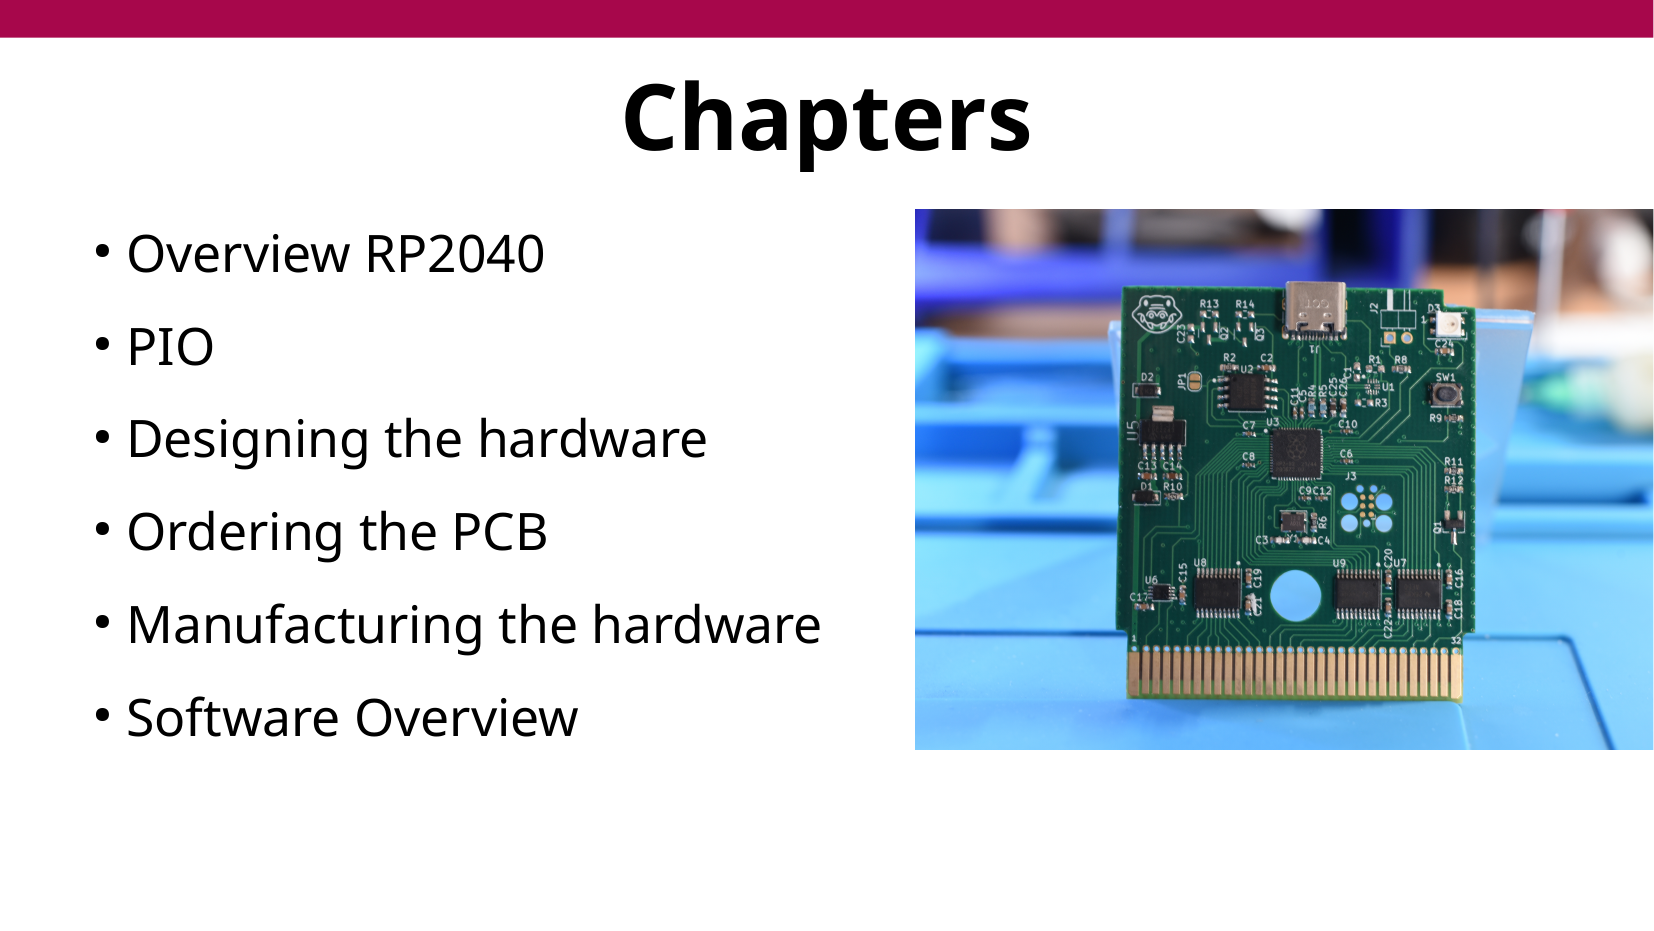

# Chapters
Overview RP2040
PIO
Designing the hardware
Ordering the PCB
Manufacturing the hardware
Software Overview